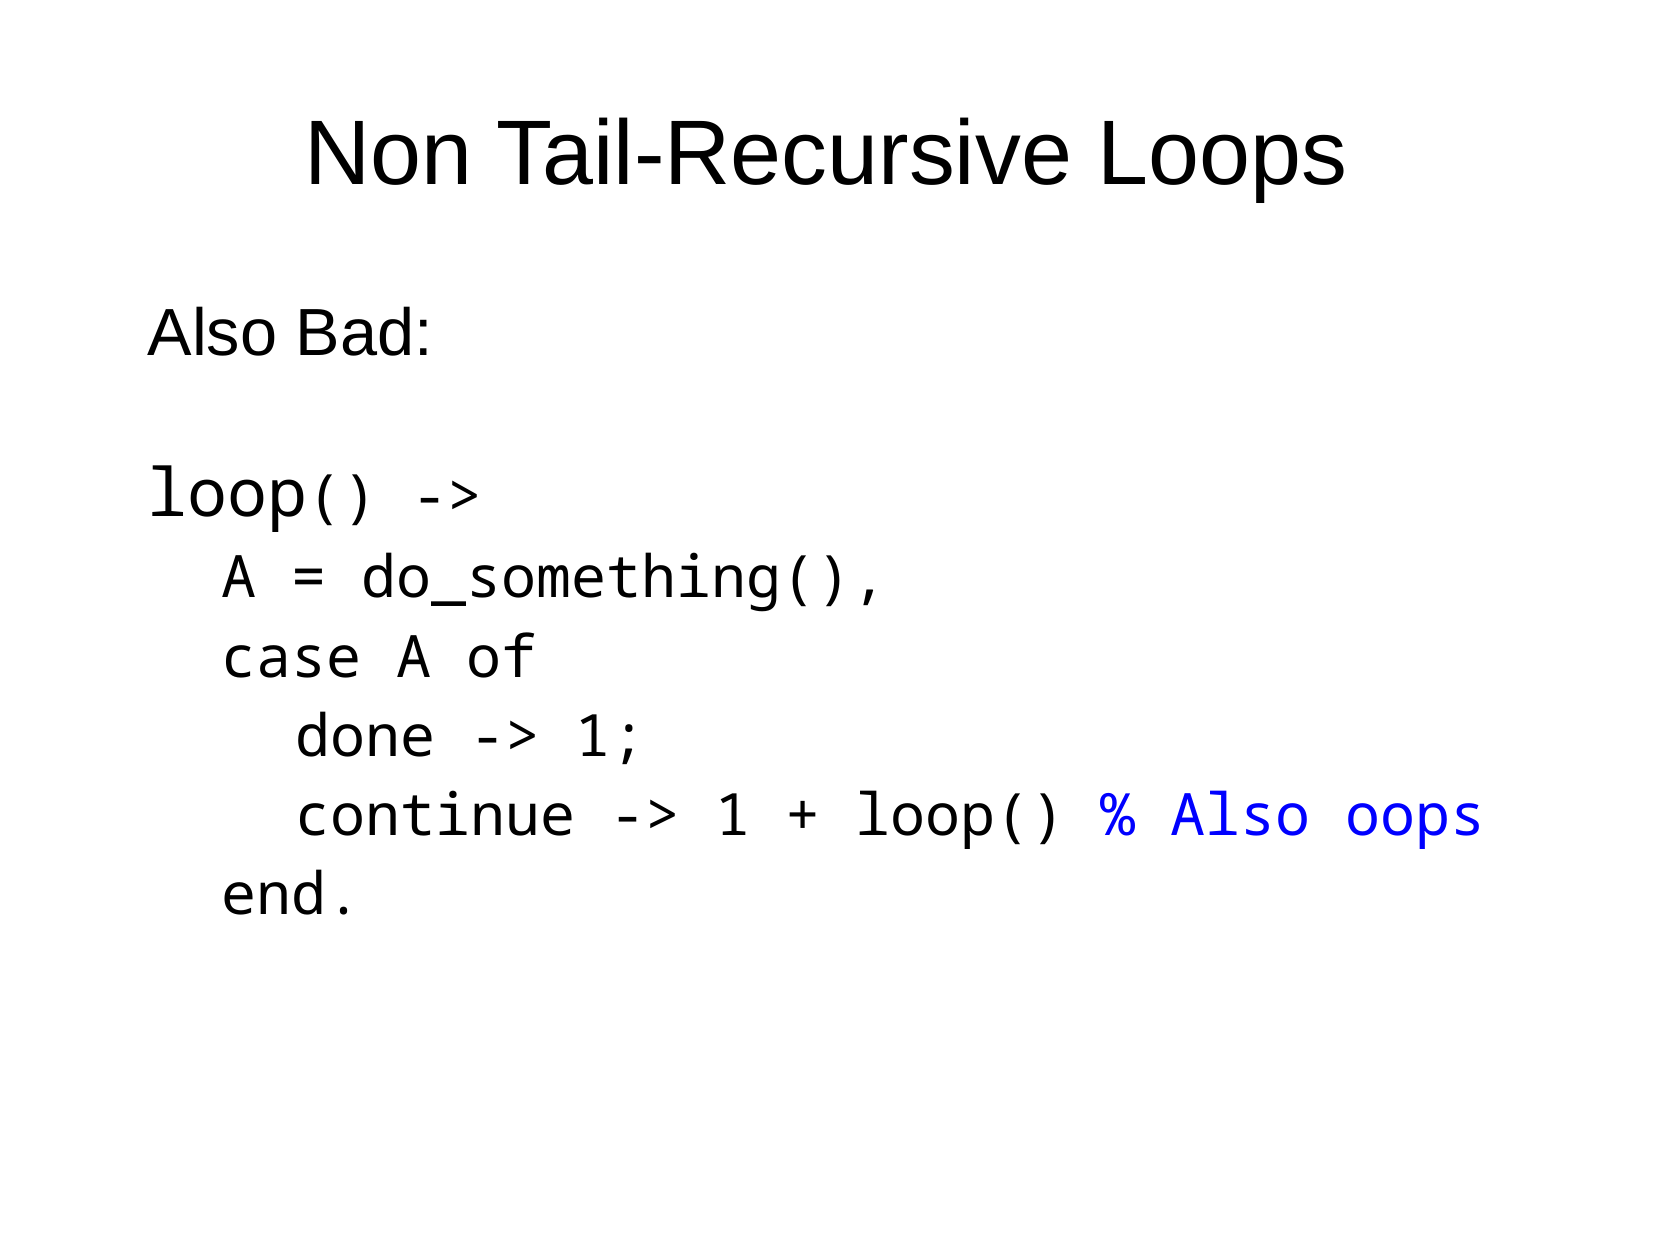

# Non Tail-Recursive Loops
Also Bad:
loop() ->
	A = do_something(),
	case A of
		done -> 1;
		continue -> 1 + loop() % Also oops
	end.